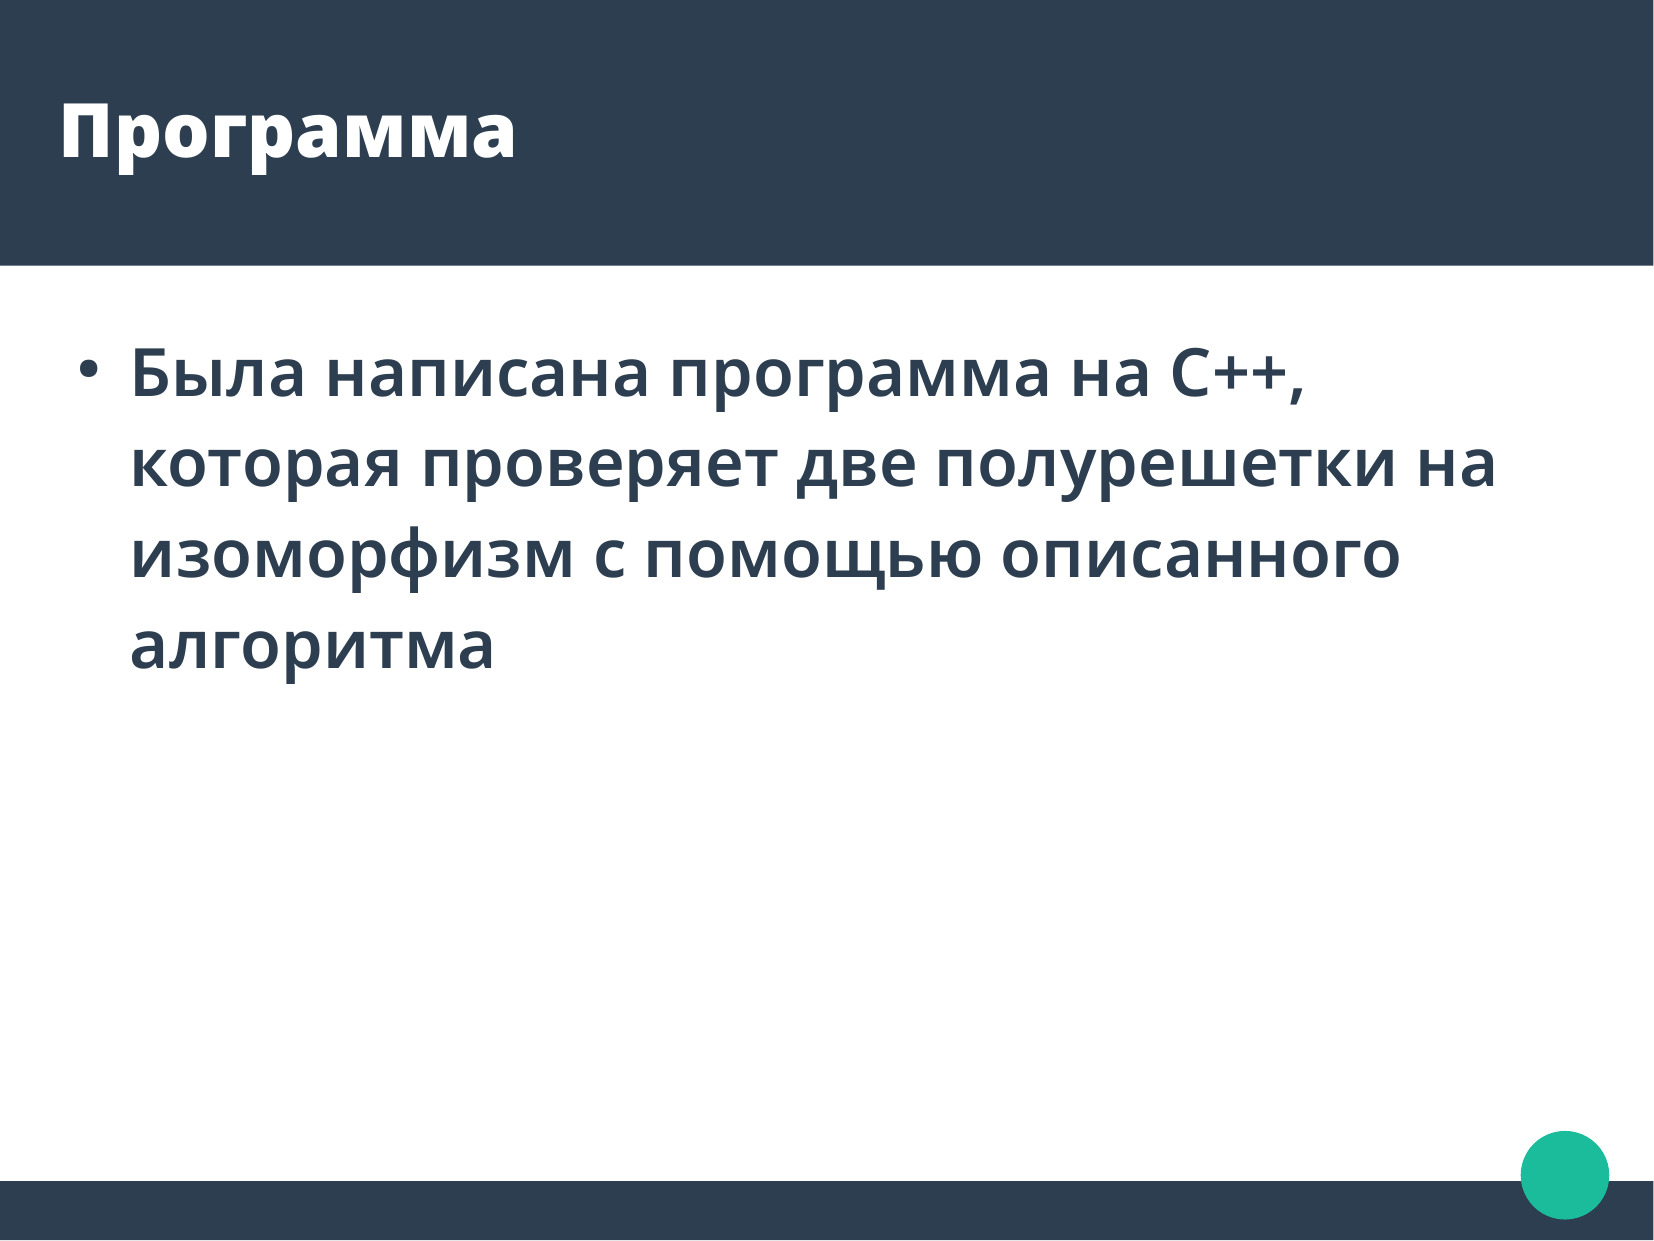

# Программа
Была написана программа на C++, которая проверяет две полурешетки на изоморфизм с помощью описанного алгоритма